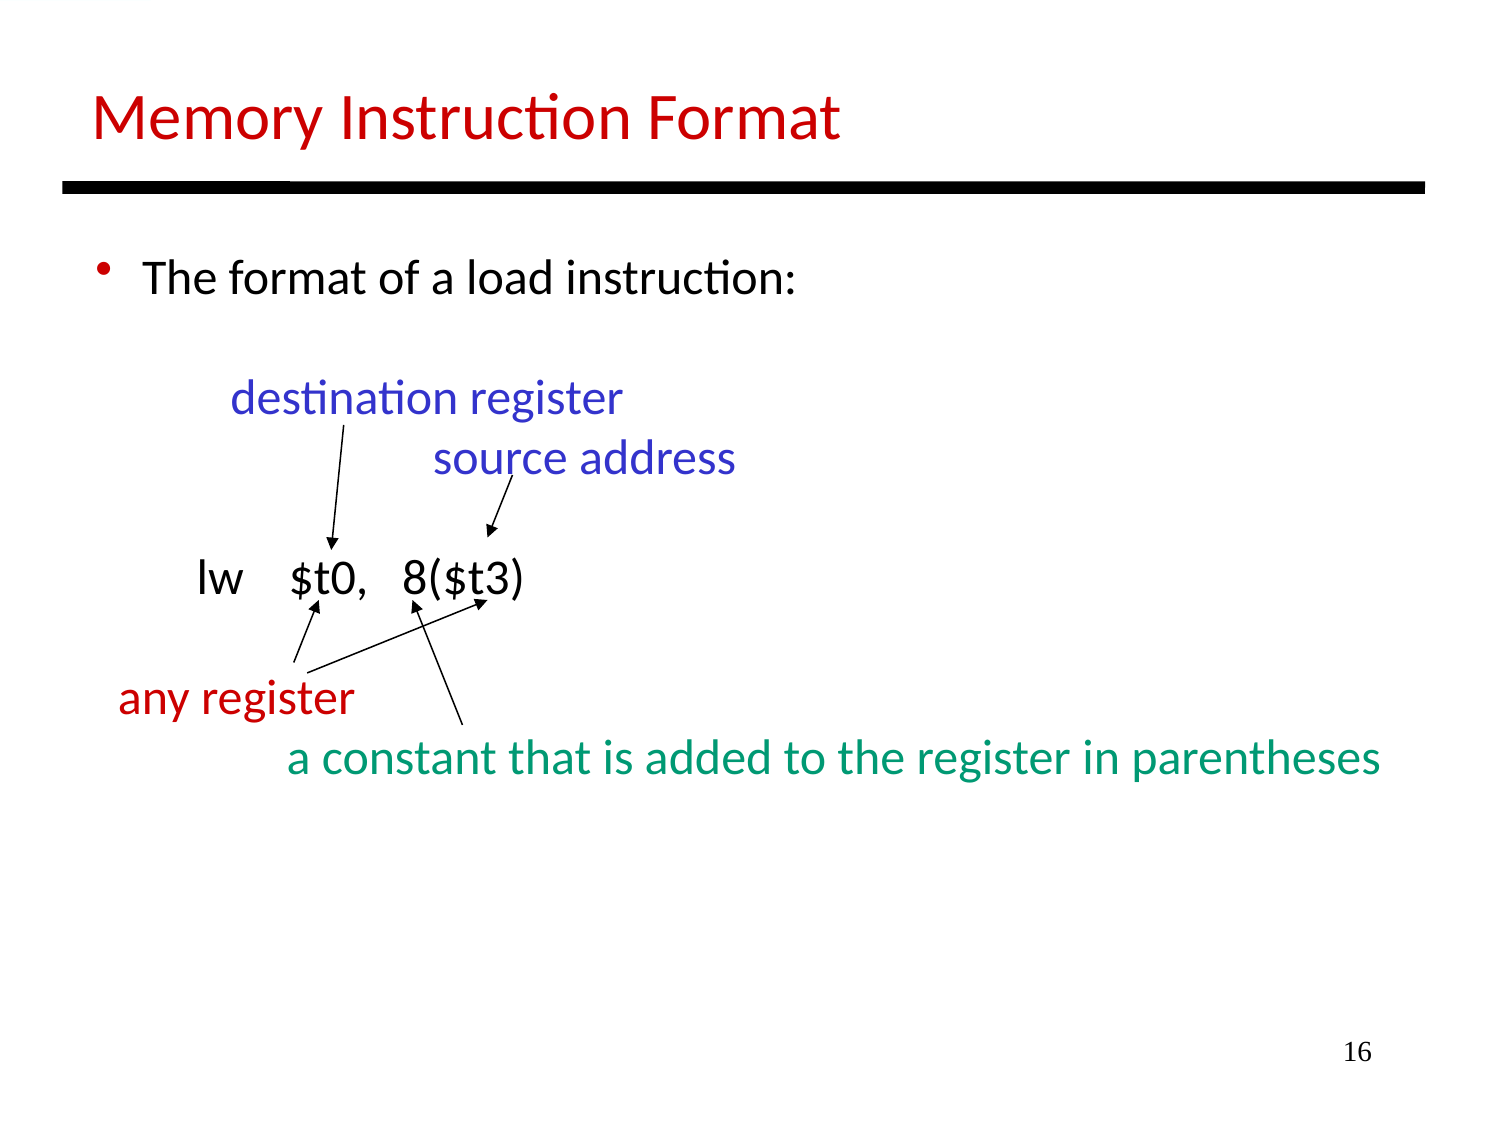

Memory Instruction Format
 The format of a load instruction:
 destination register
 source address
 lw $t0, 8($t3)
 any register
 a constant that is added to the register in parentheses